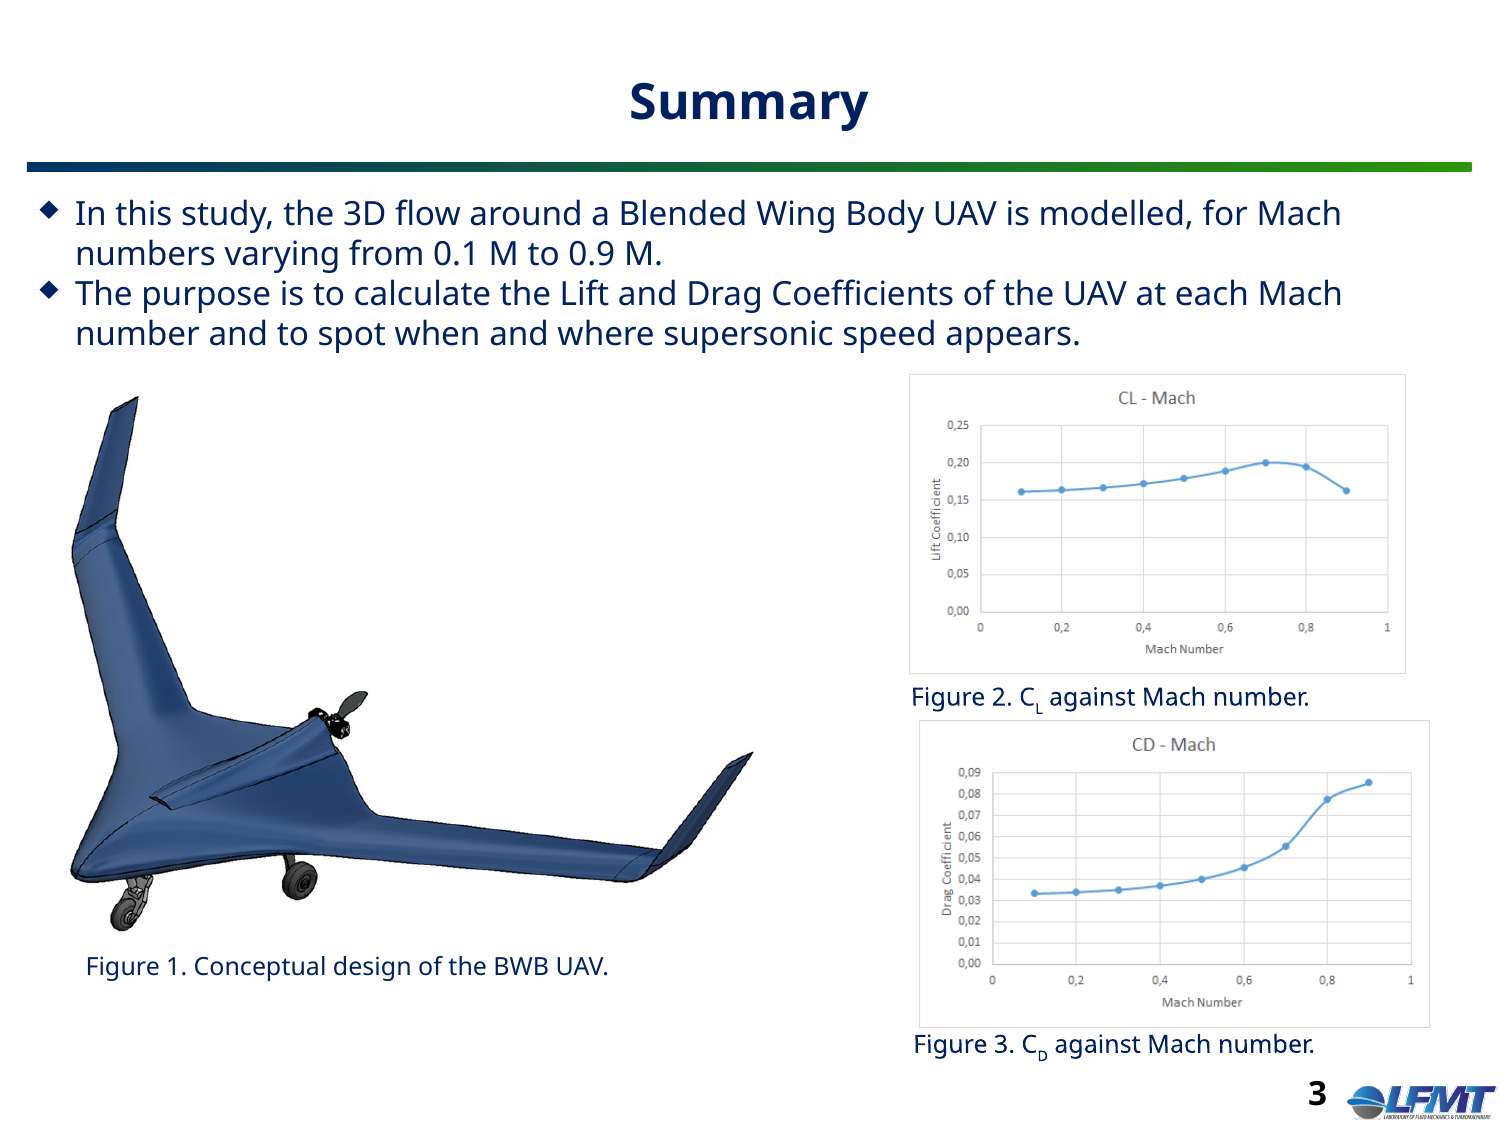

# Summary
In this study, the 3D flow around a Blended Wing Body UAV is modelled, for Mach numbers varying from 0.1 M to 0.9 M.
The purpose is to calculate the Lift and Drag Coefficients of the UAV at each Mach number and to spot when and where supersonic speed appears.
Figure 2. CL against Mach number.
Figure 1. Conceptual design of the BWB UAV.
Figure 3. CD against Mach number.